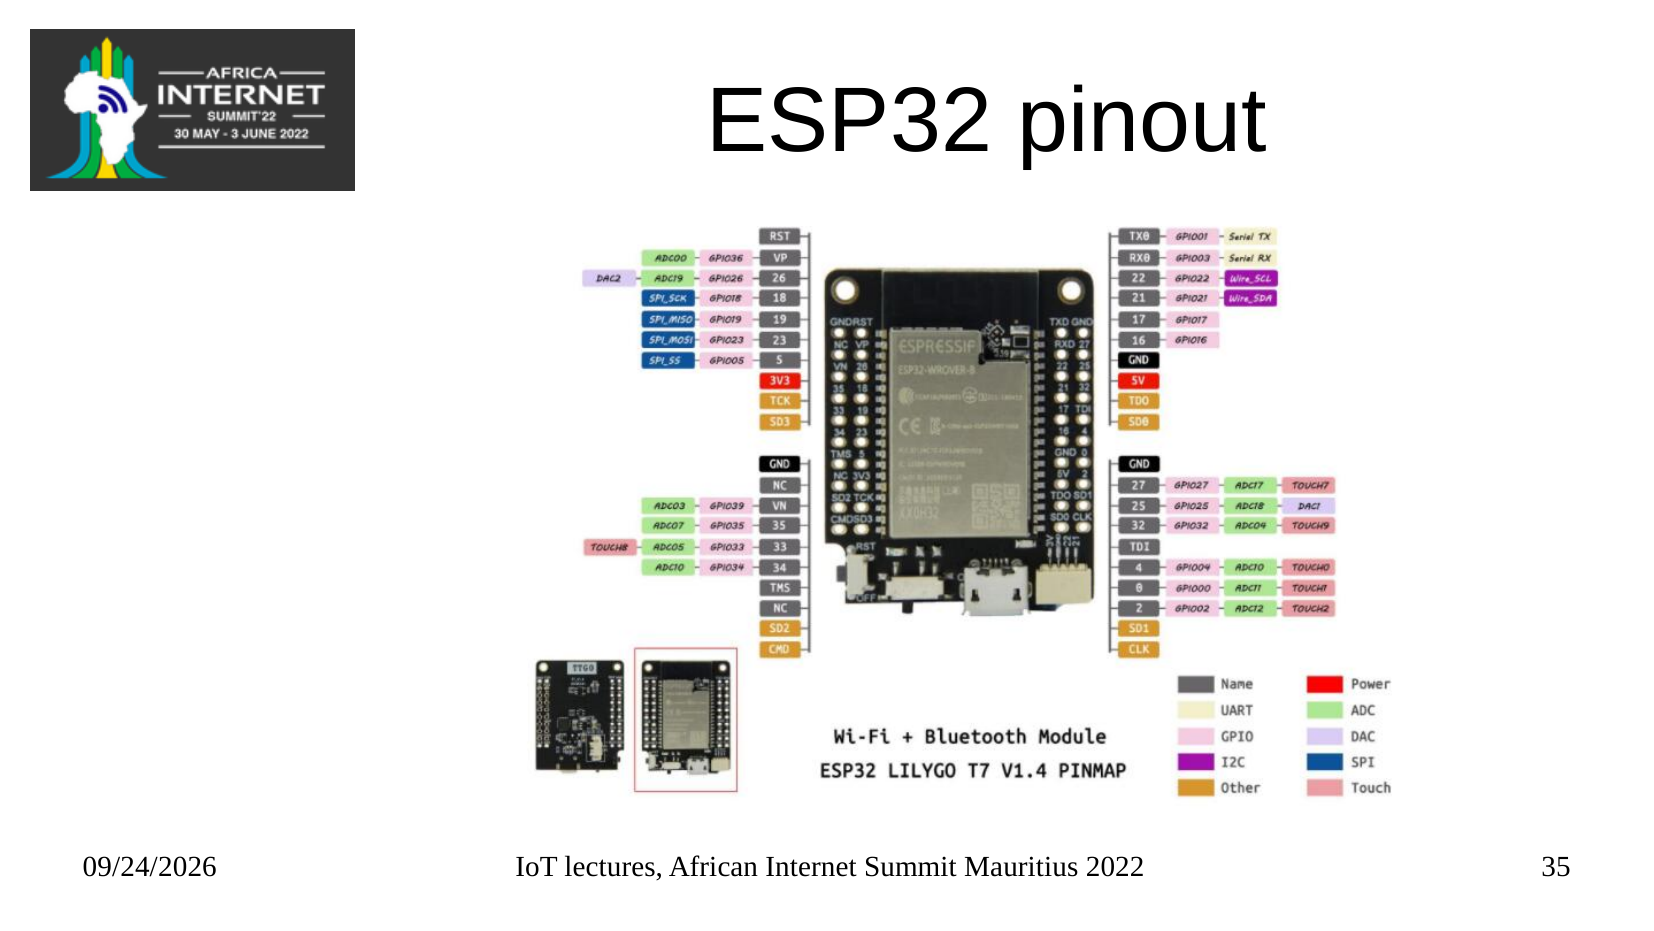

# ESP32 pinout
IoT lectures, African Internet Summit Mauritius 2022
35